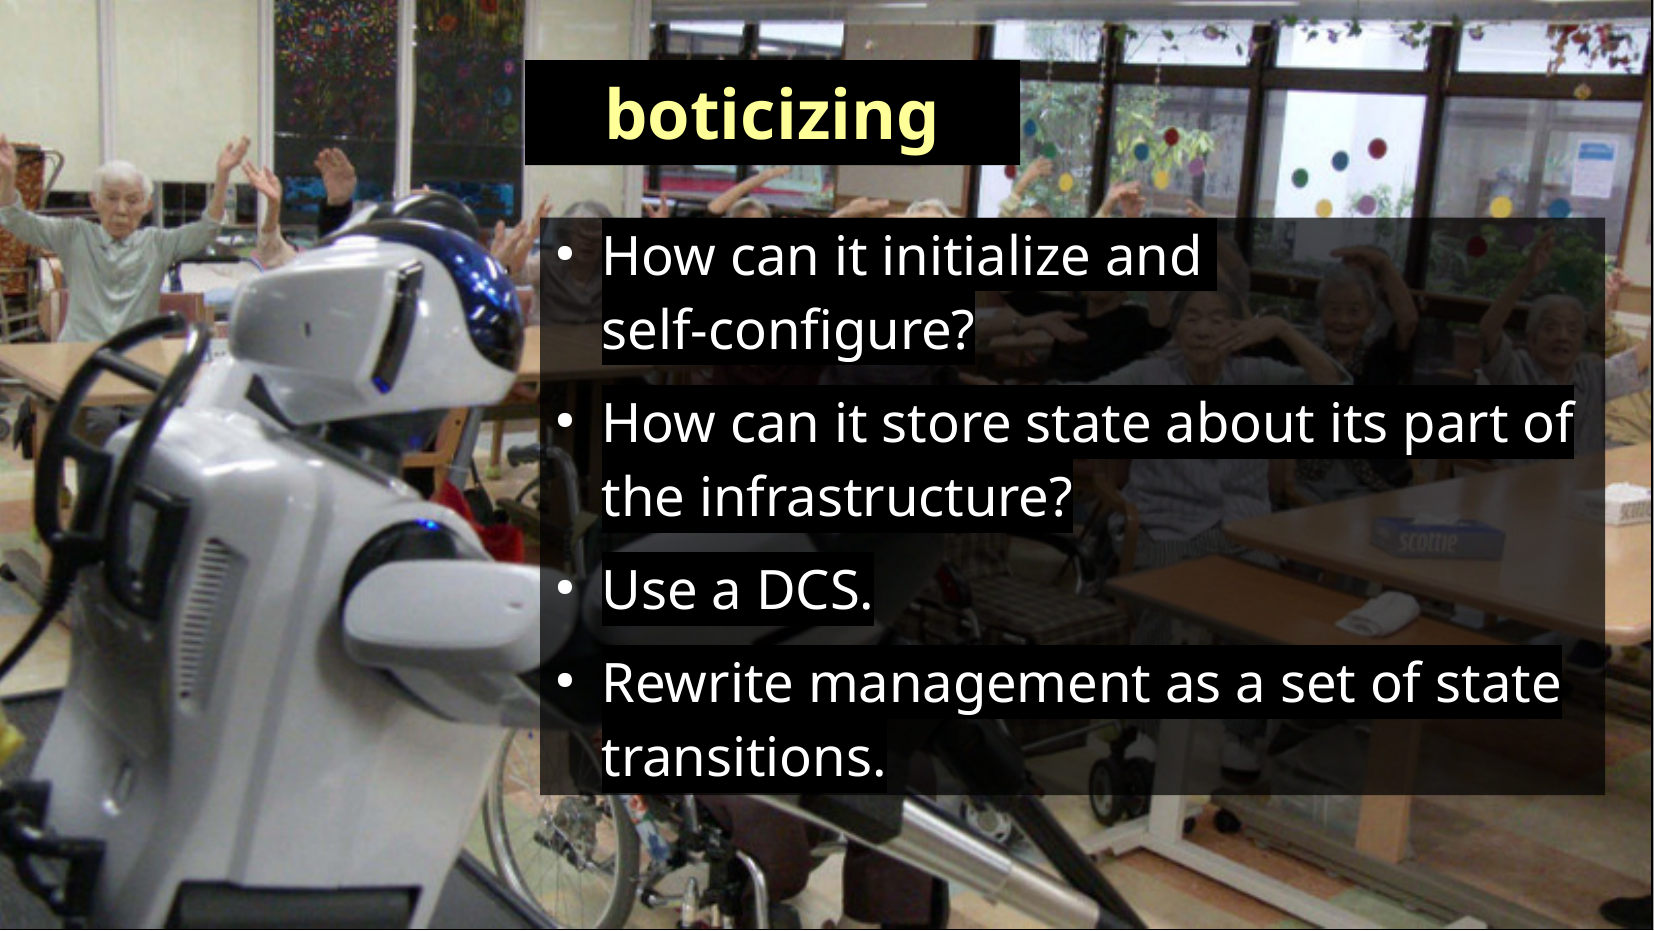

# boticizing
How can it initialize and
self-configure?
How can it store state about its part of the infrastructure?
Use a DCS.
Rewrite management as a set of state transitions.